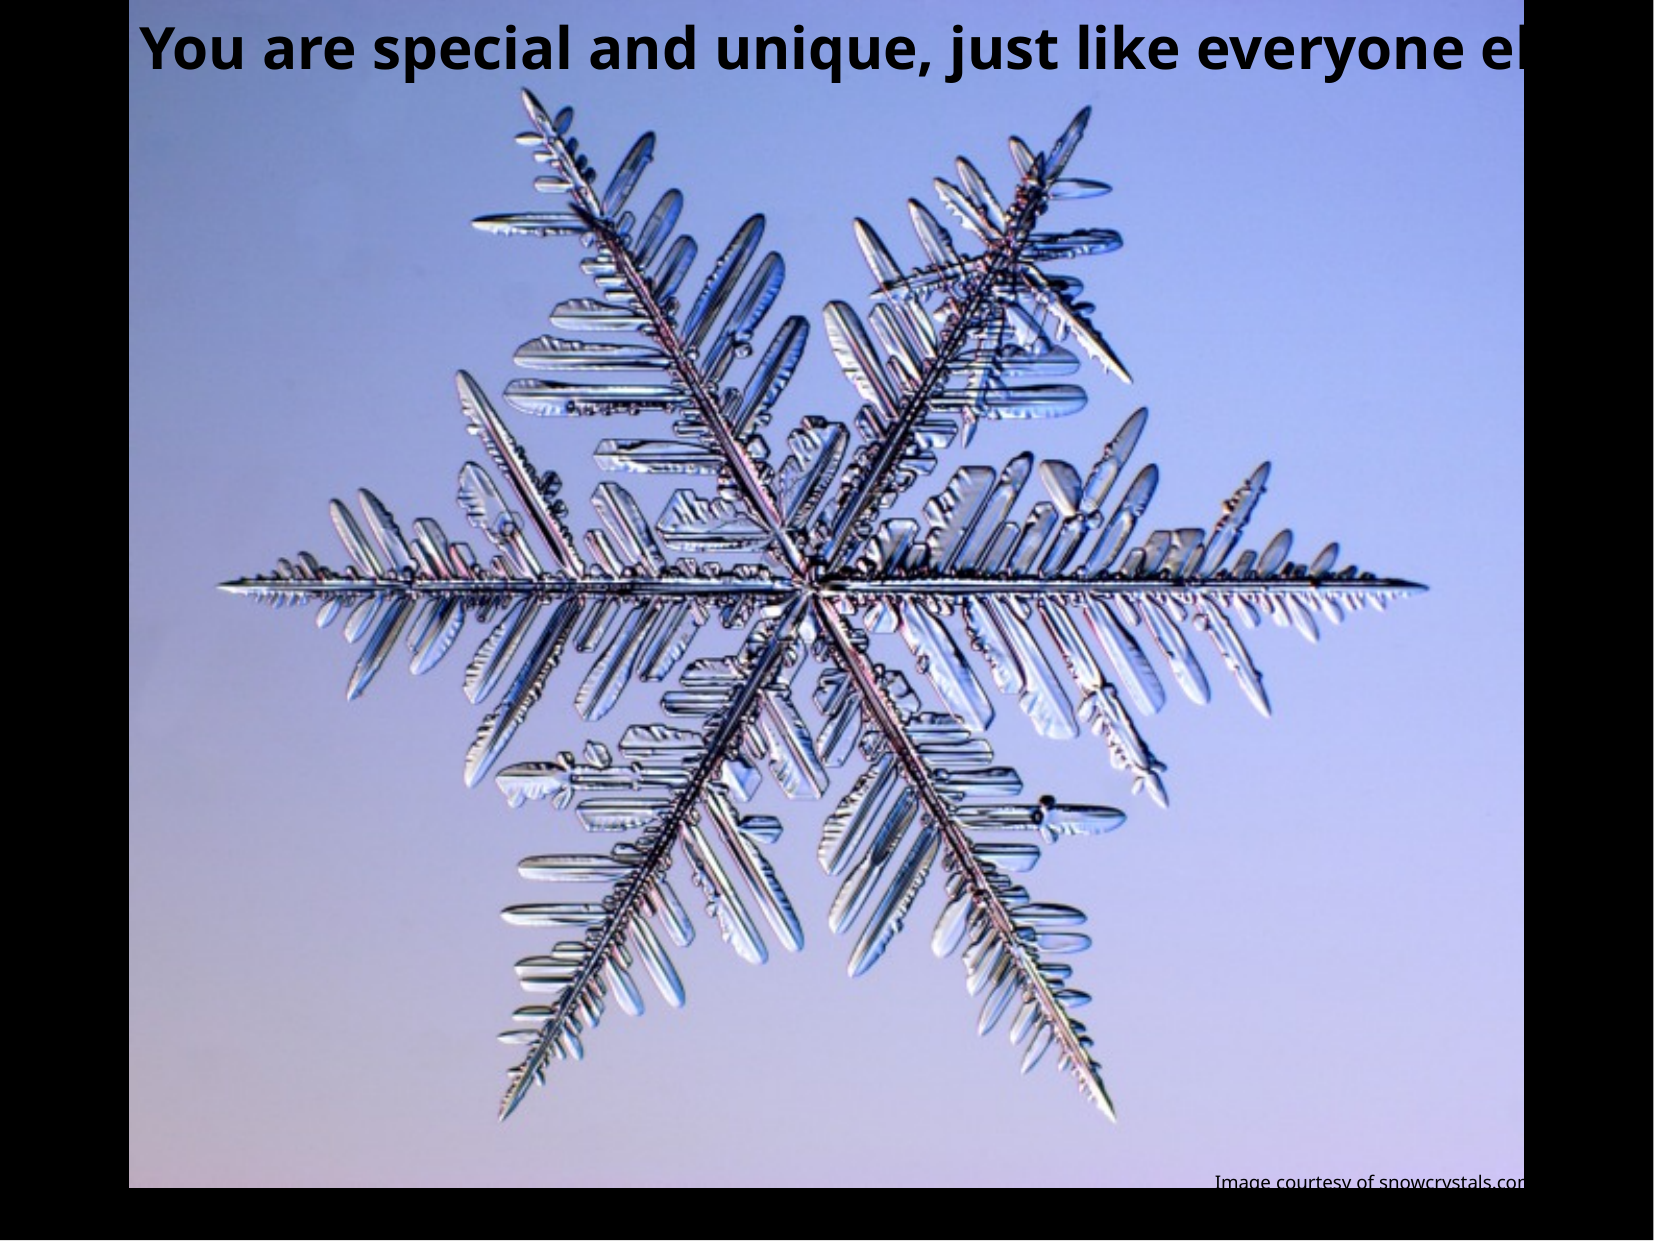

You are special and unique, just like everyone else.
Image courtesy of snowcrystals.com